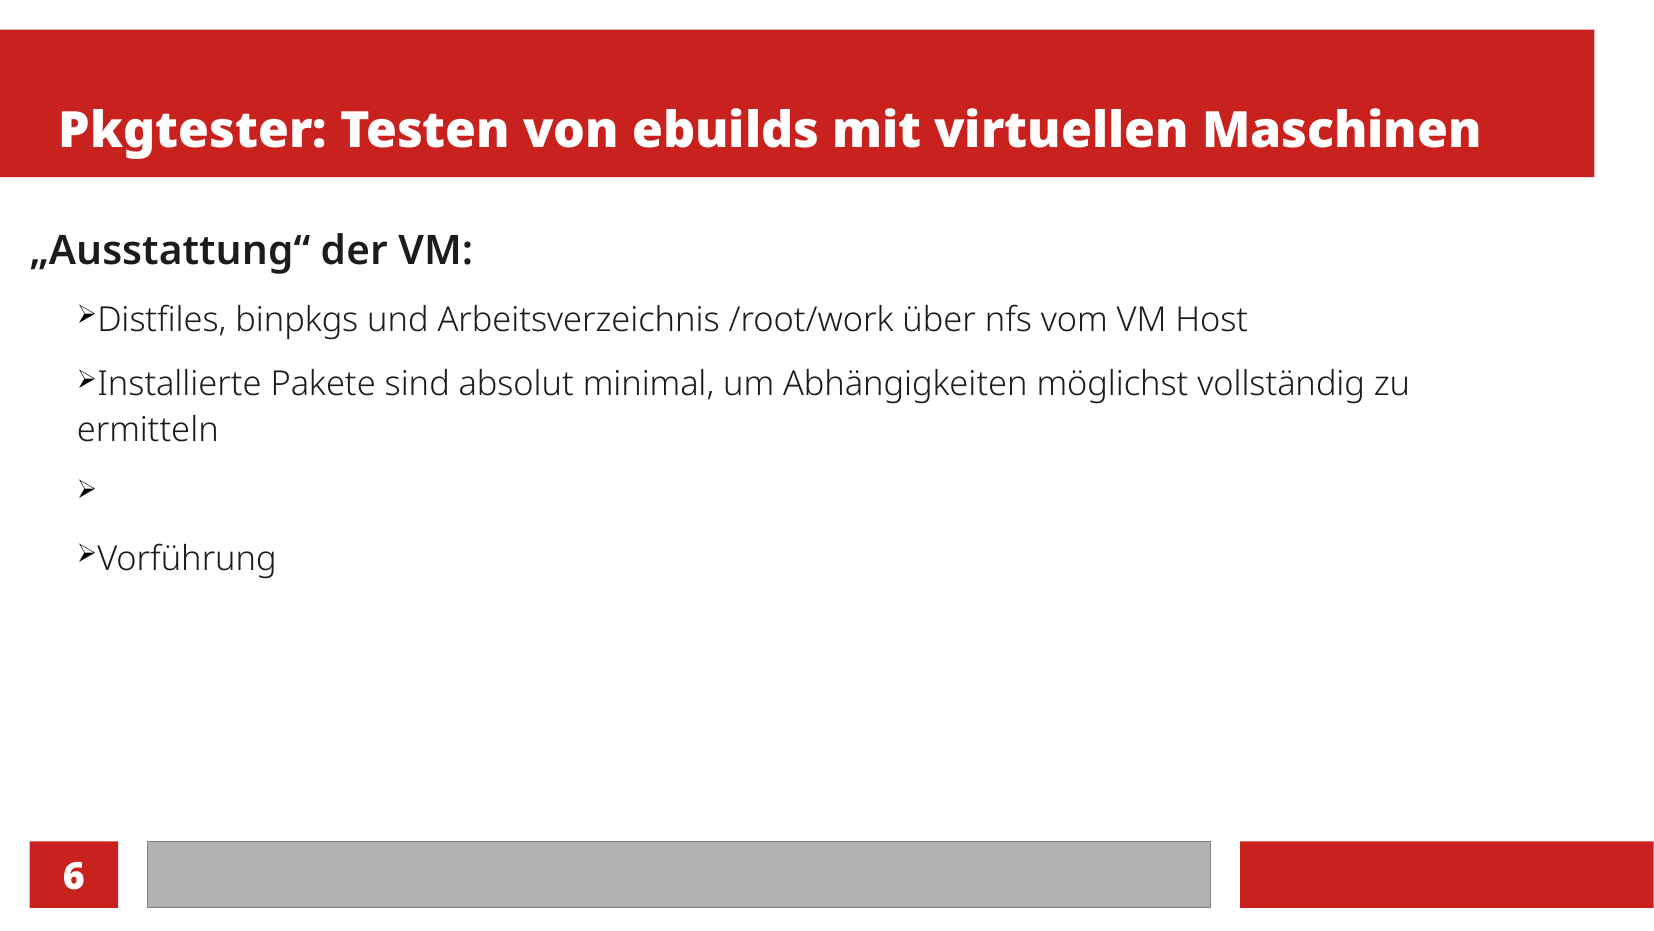

# Pkgtester: Testen von ebuilds mit virtuellen Maschinen
„Ausstattung“ der VM:
Distfiles, binpkgs und Arbeitsverzeichnis /root/work über nfs vom VM Host
Installierte Pakete sind absolut minimal, um Abhängigkeiten möglichst vollständig zu ermitteln
Vorführung
6